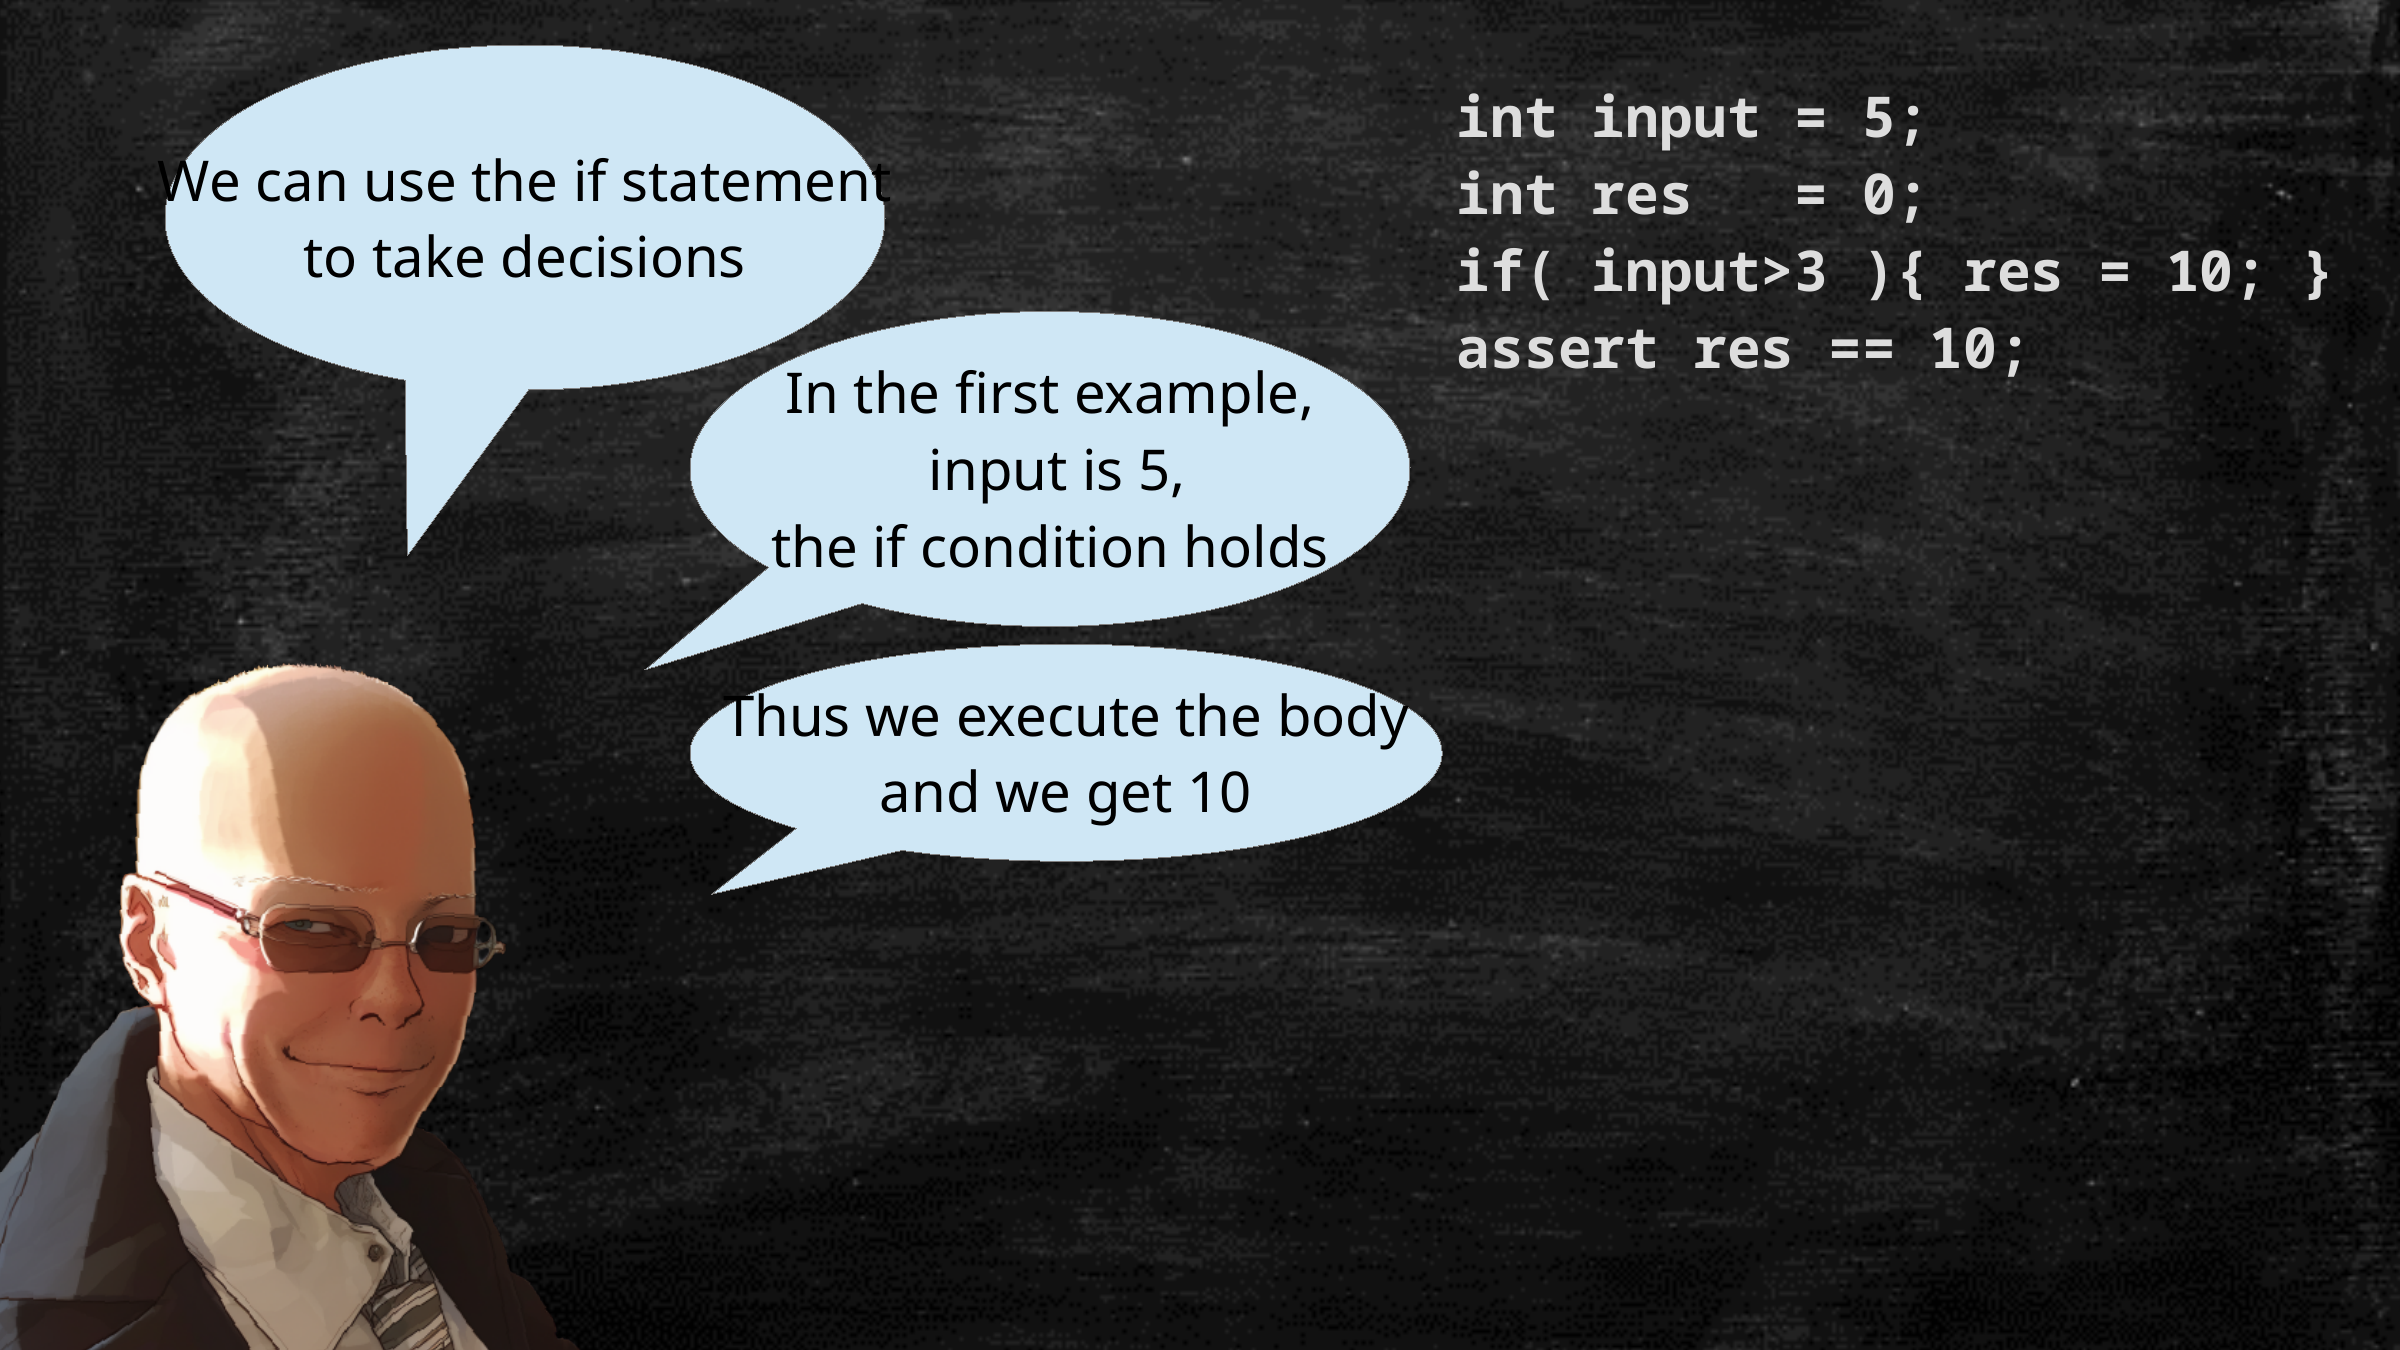

We can use the if statement
to take decisions
int input = 5;
int res = 0;
if( input>3 ){ res = 10; }
assert res == 10;
In the first example,
 input is 5,
the if condition holds
Thus we execute the body
and we get 10